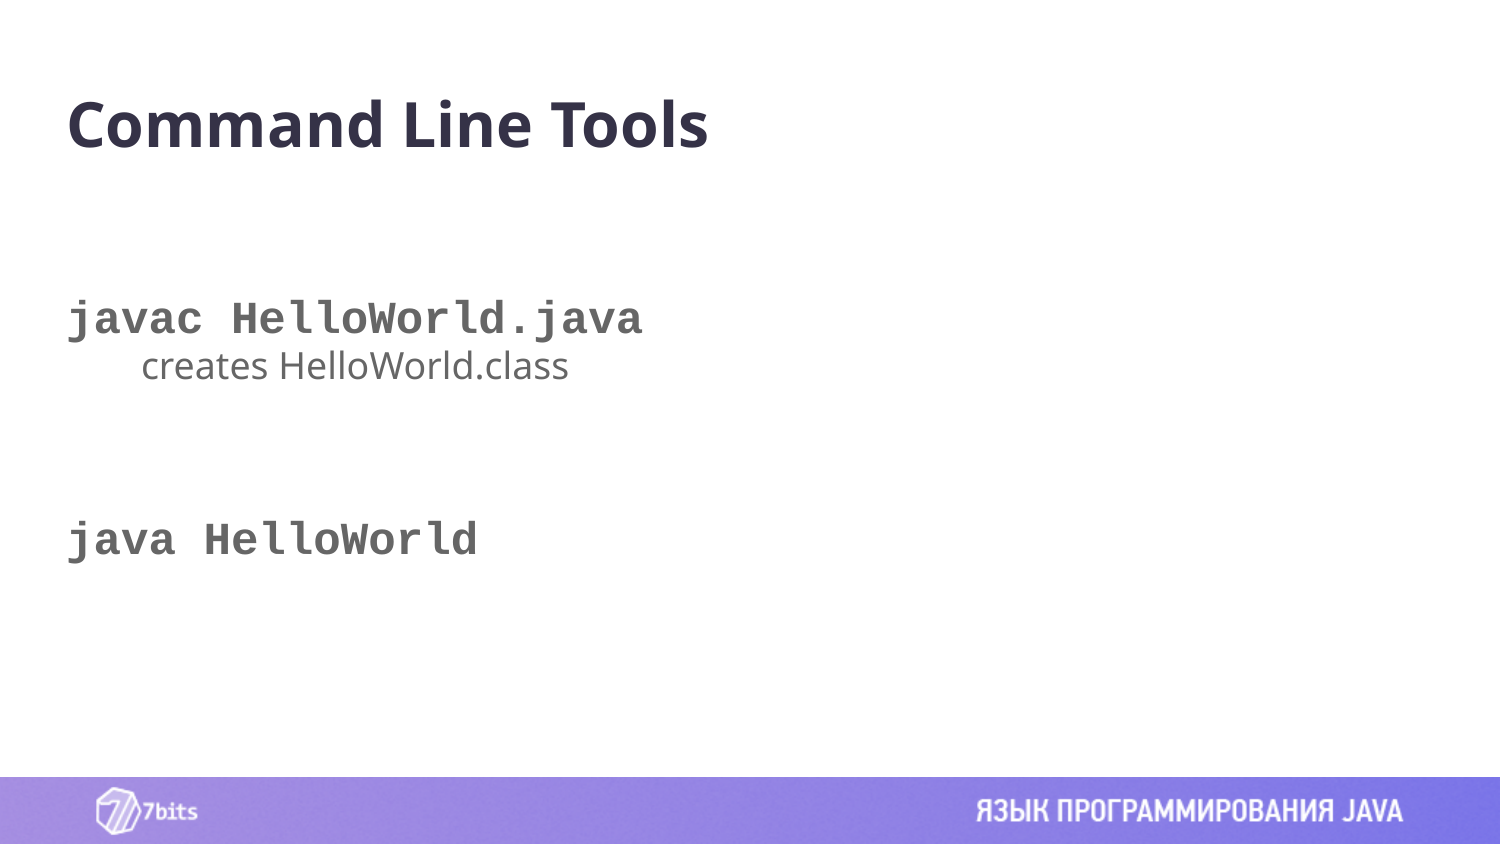

# Command Line Tools
javac HelloWorld.java
	creates HelloWorld.class
java HelloWorld